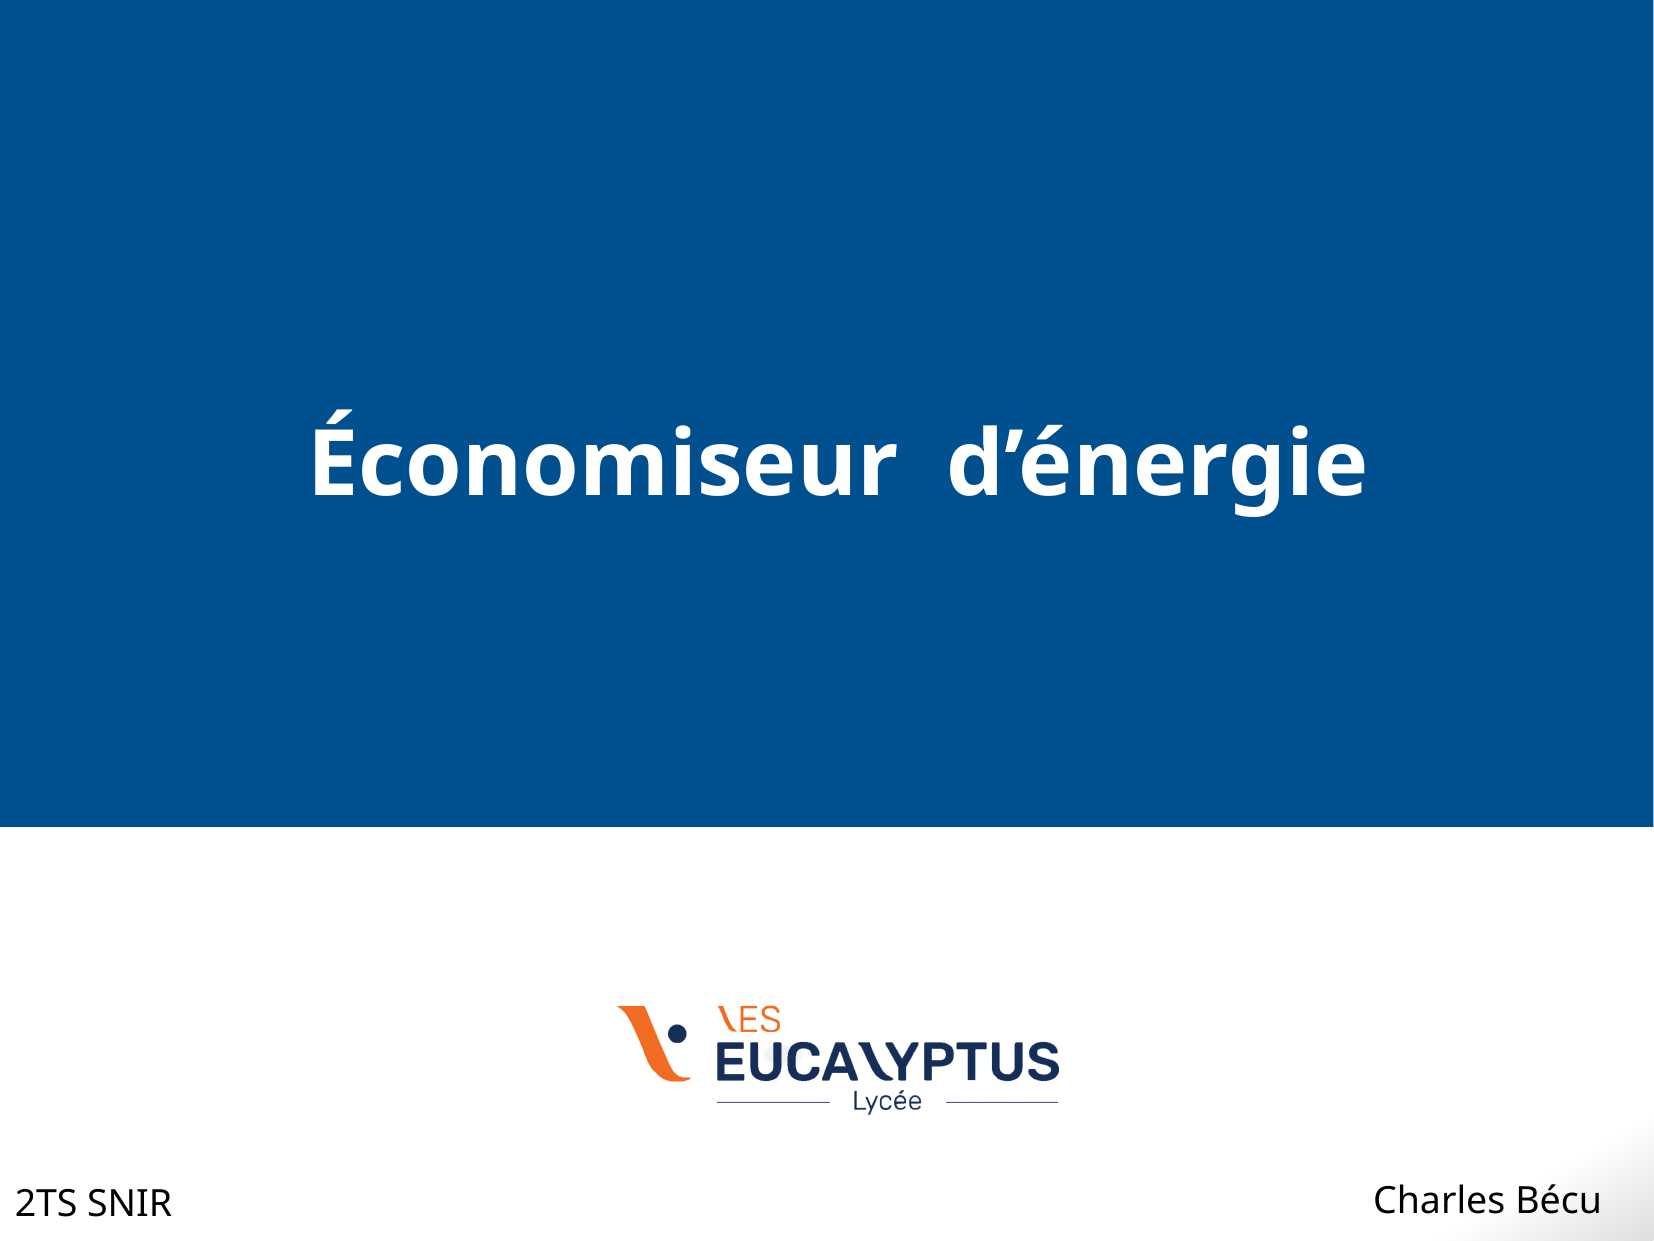

# Économiseur d’énergie
Charles Bécu
2TS SNIR